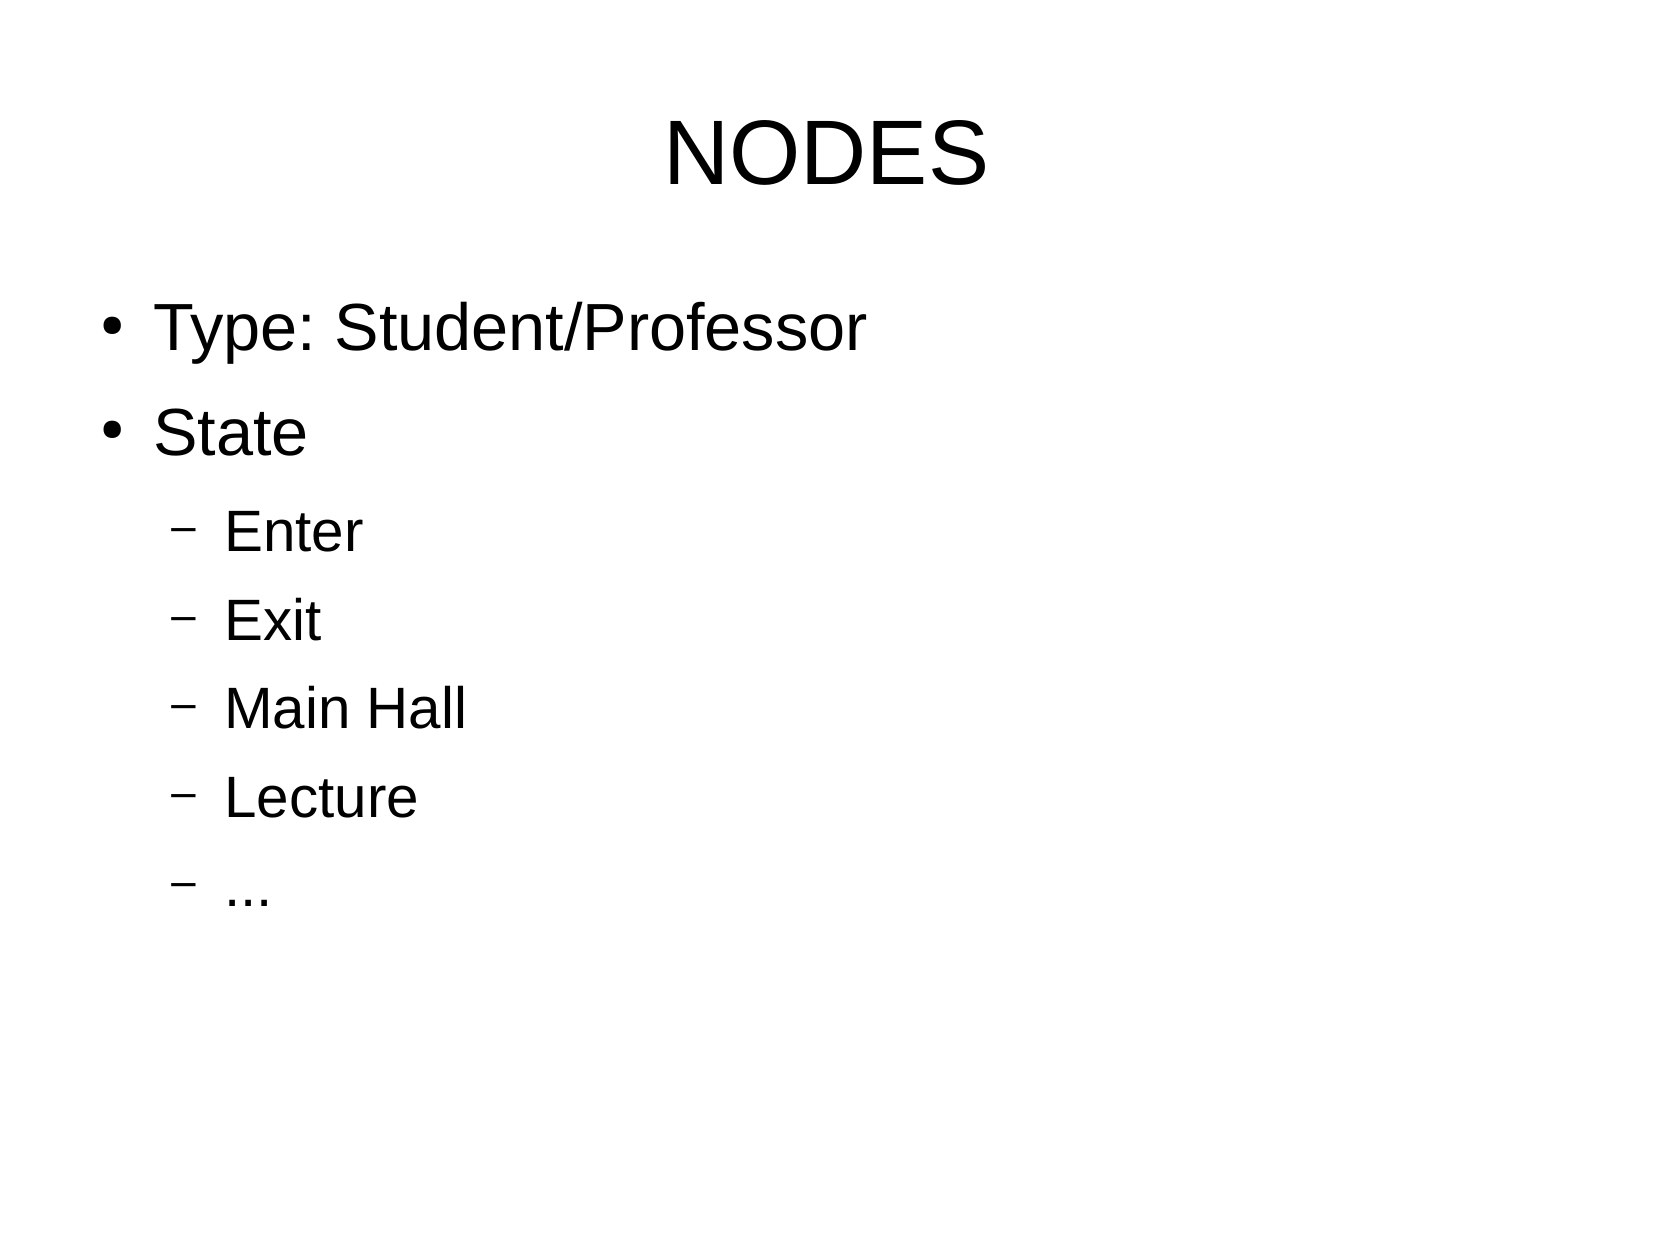

# NODES
Type: Student/Professor
State
Enter
Exit
Main Hall
Lecture
...